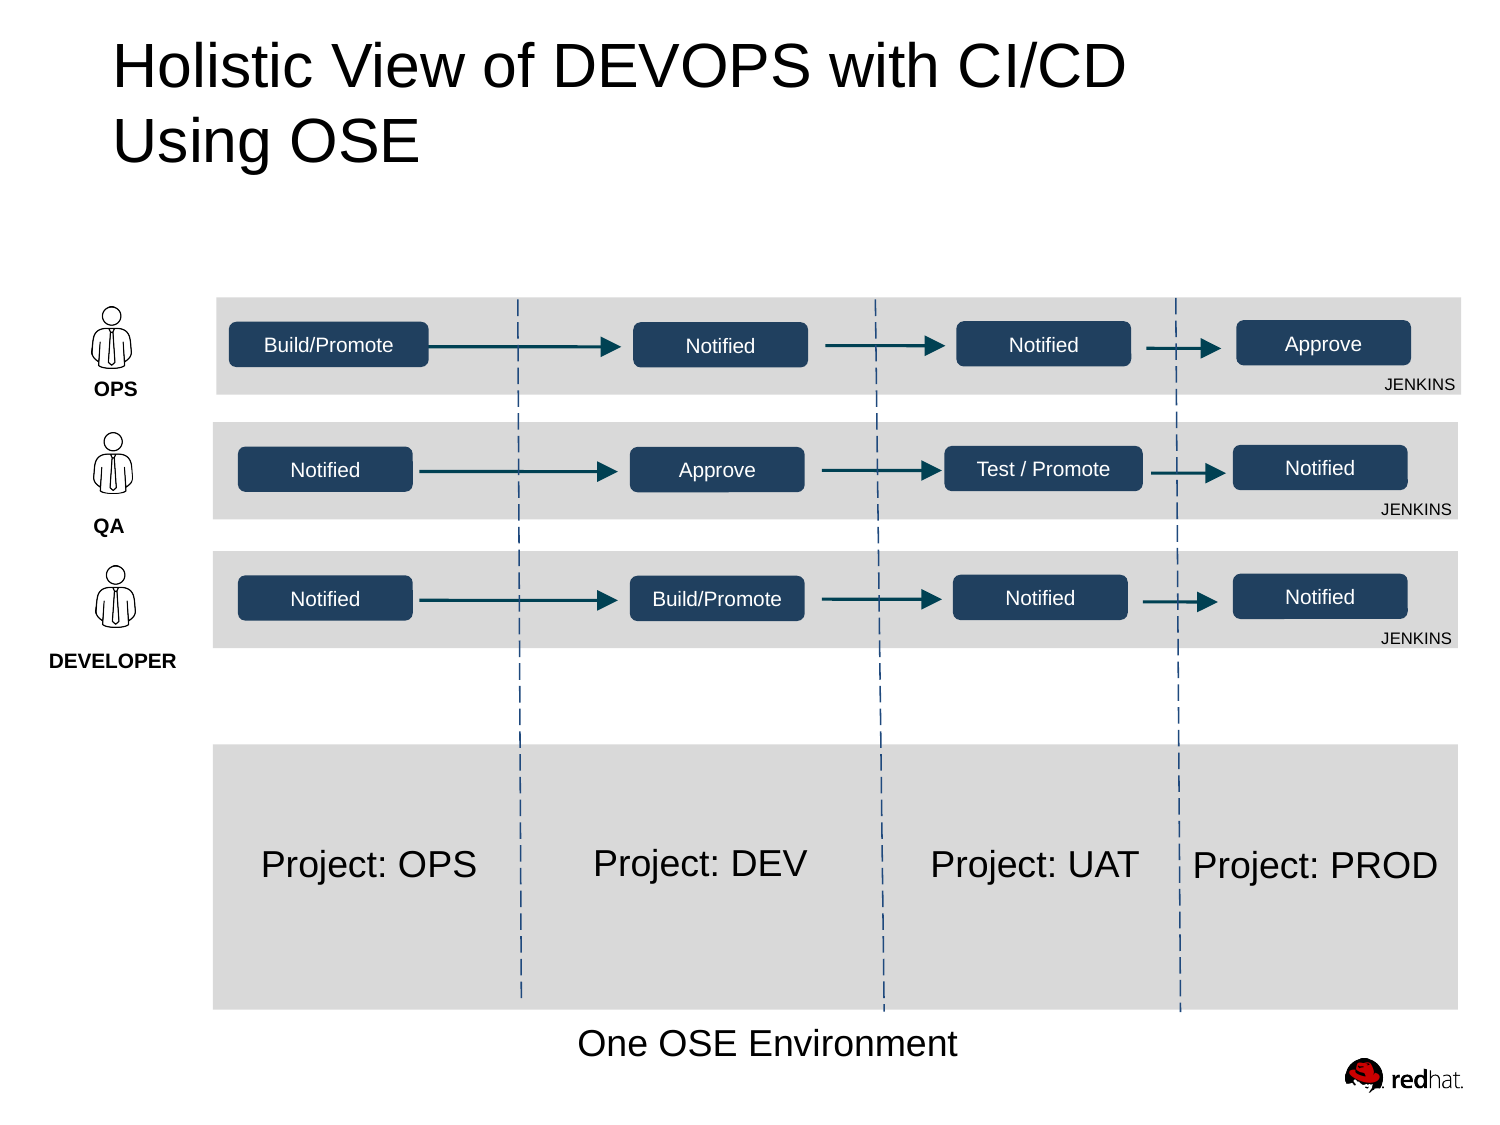

Holistic View of DEVOPS with CI/CD
Using OSE
OPS
Approve
Notified
Build/Promote
Notified
JENKINS
QA
Notified
Test / Promote
Notified
Approve
JENKINS
DEVELOPER
Notified
Notified
Notified
Build/Promote
JENKINS
Project: DEV
Project: OPS
Project: UAT
Project: PROD
One OSE Environment